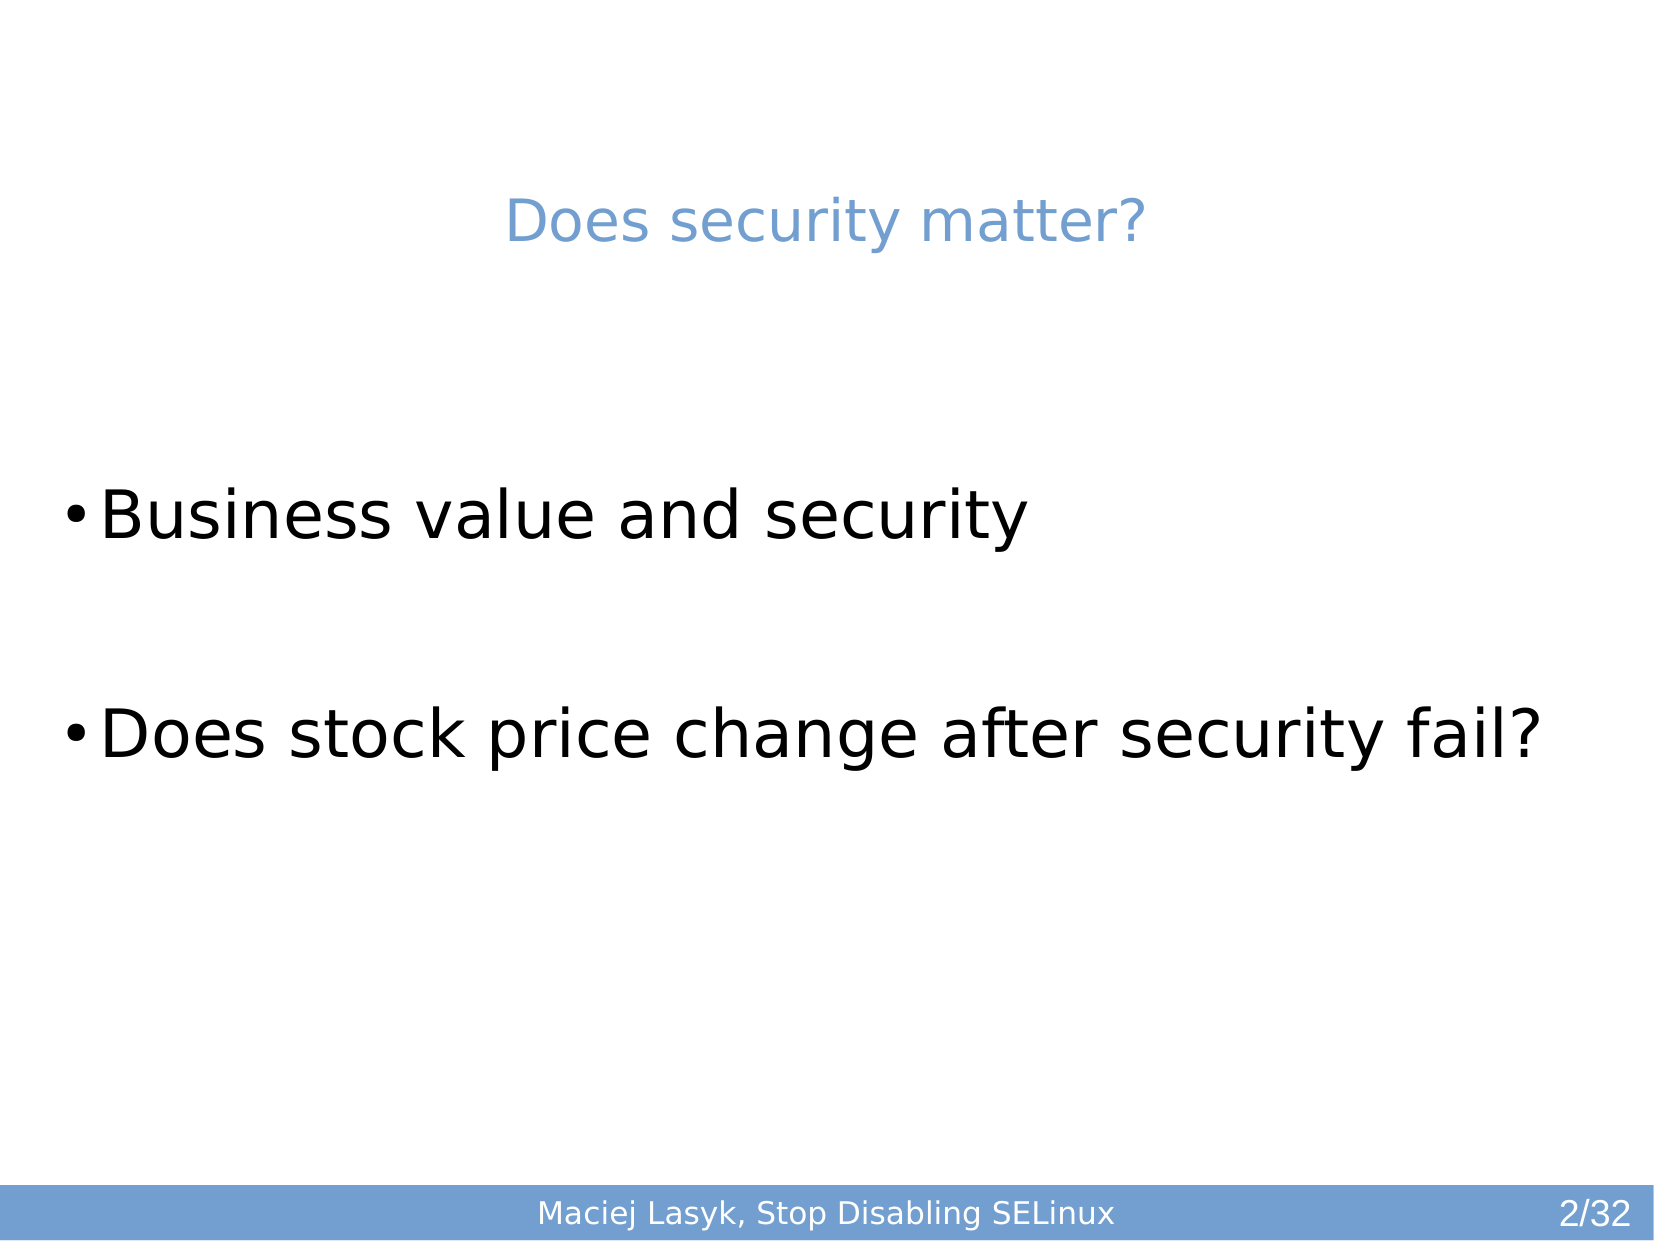

Does security matter?
Business value and security
Does stock price change after security fail?
 2/32
Maciej Lasyk, High Availability Explained
Maciej Lasyk, Stop Disabling SELinux